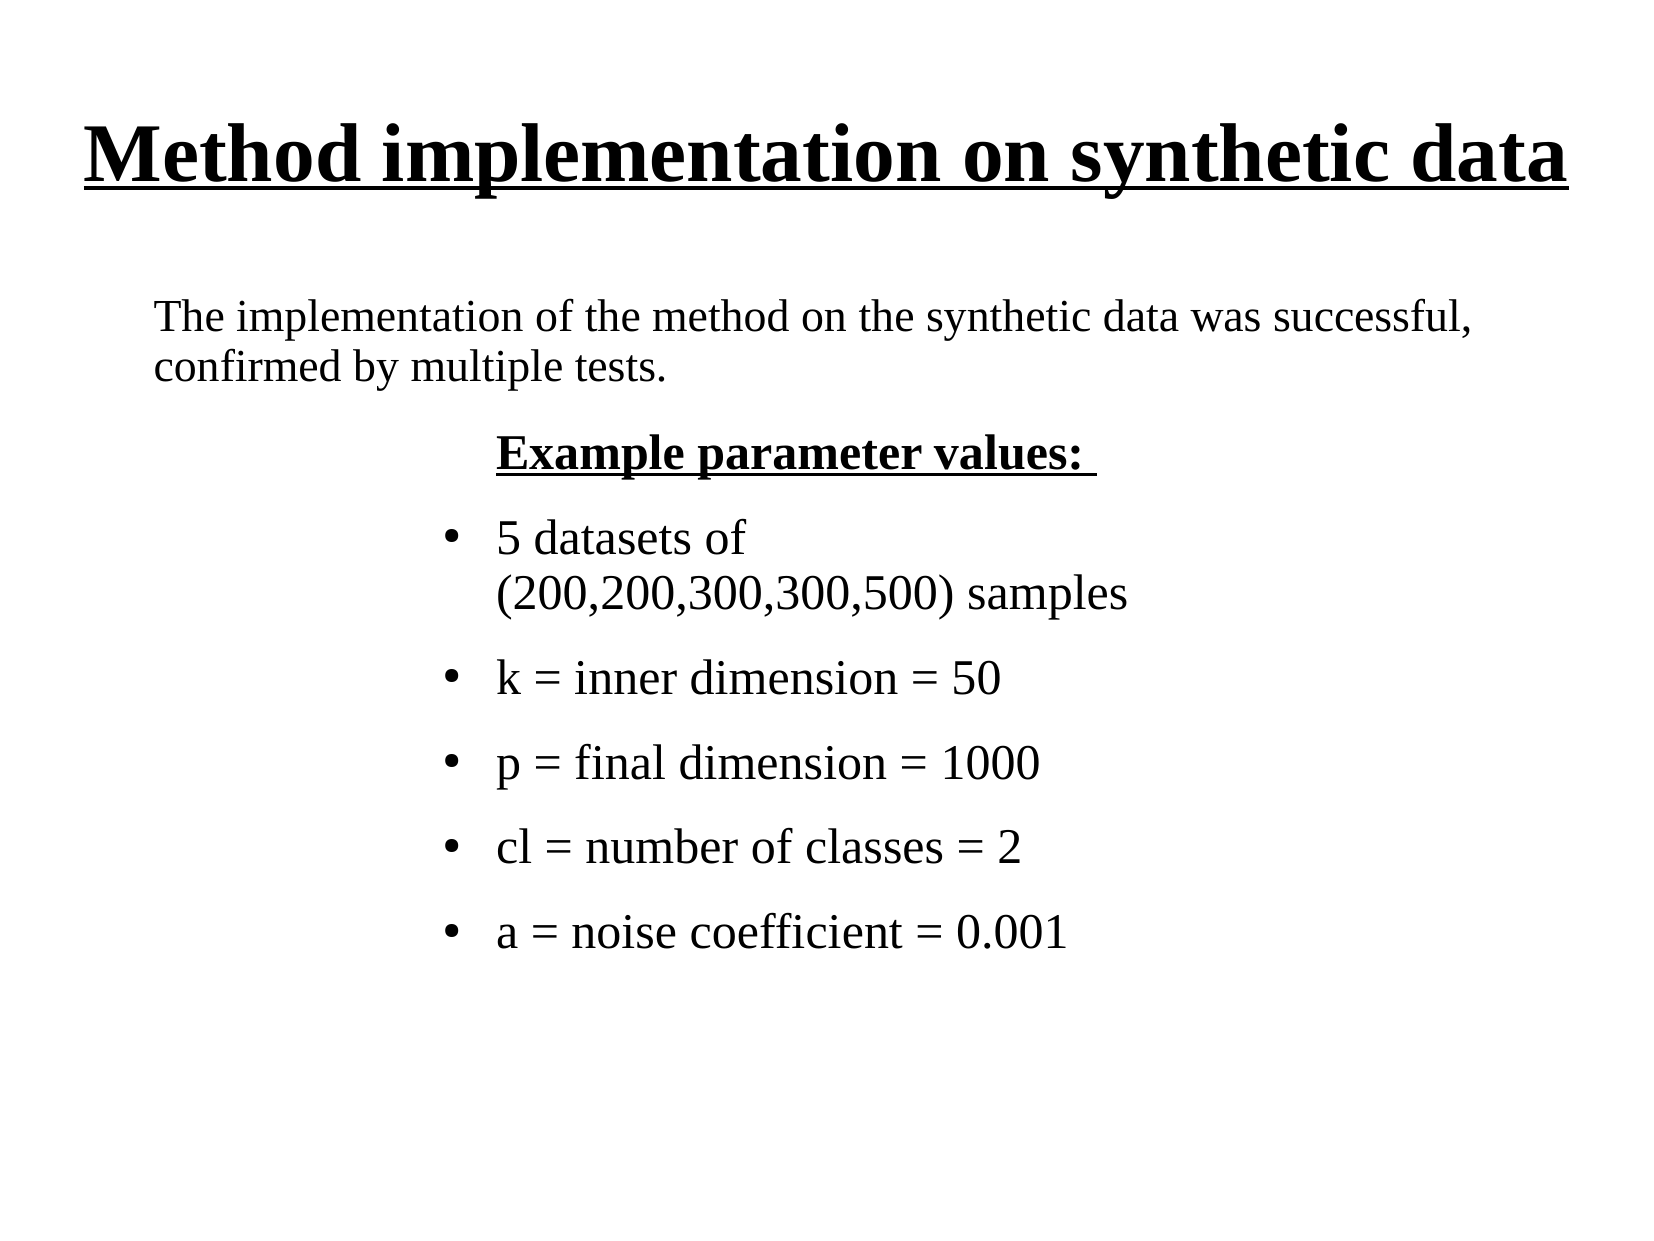

# Method implementation on synthetic data
The implementation of the method on the synthetic data was successful, confirmed by multiple tests.
Example parameter values:
5 datasets of (200,200,300,300,500) samples
k = inner dimension = 50
p = final dimension = 1000
cl = number of classes = 2
a = noise coefficient = 0.001